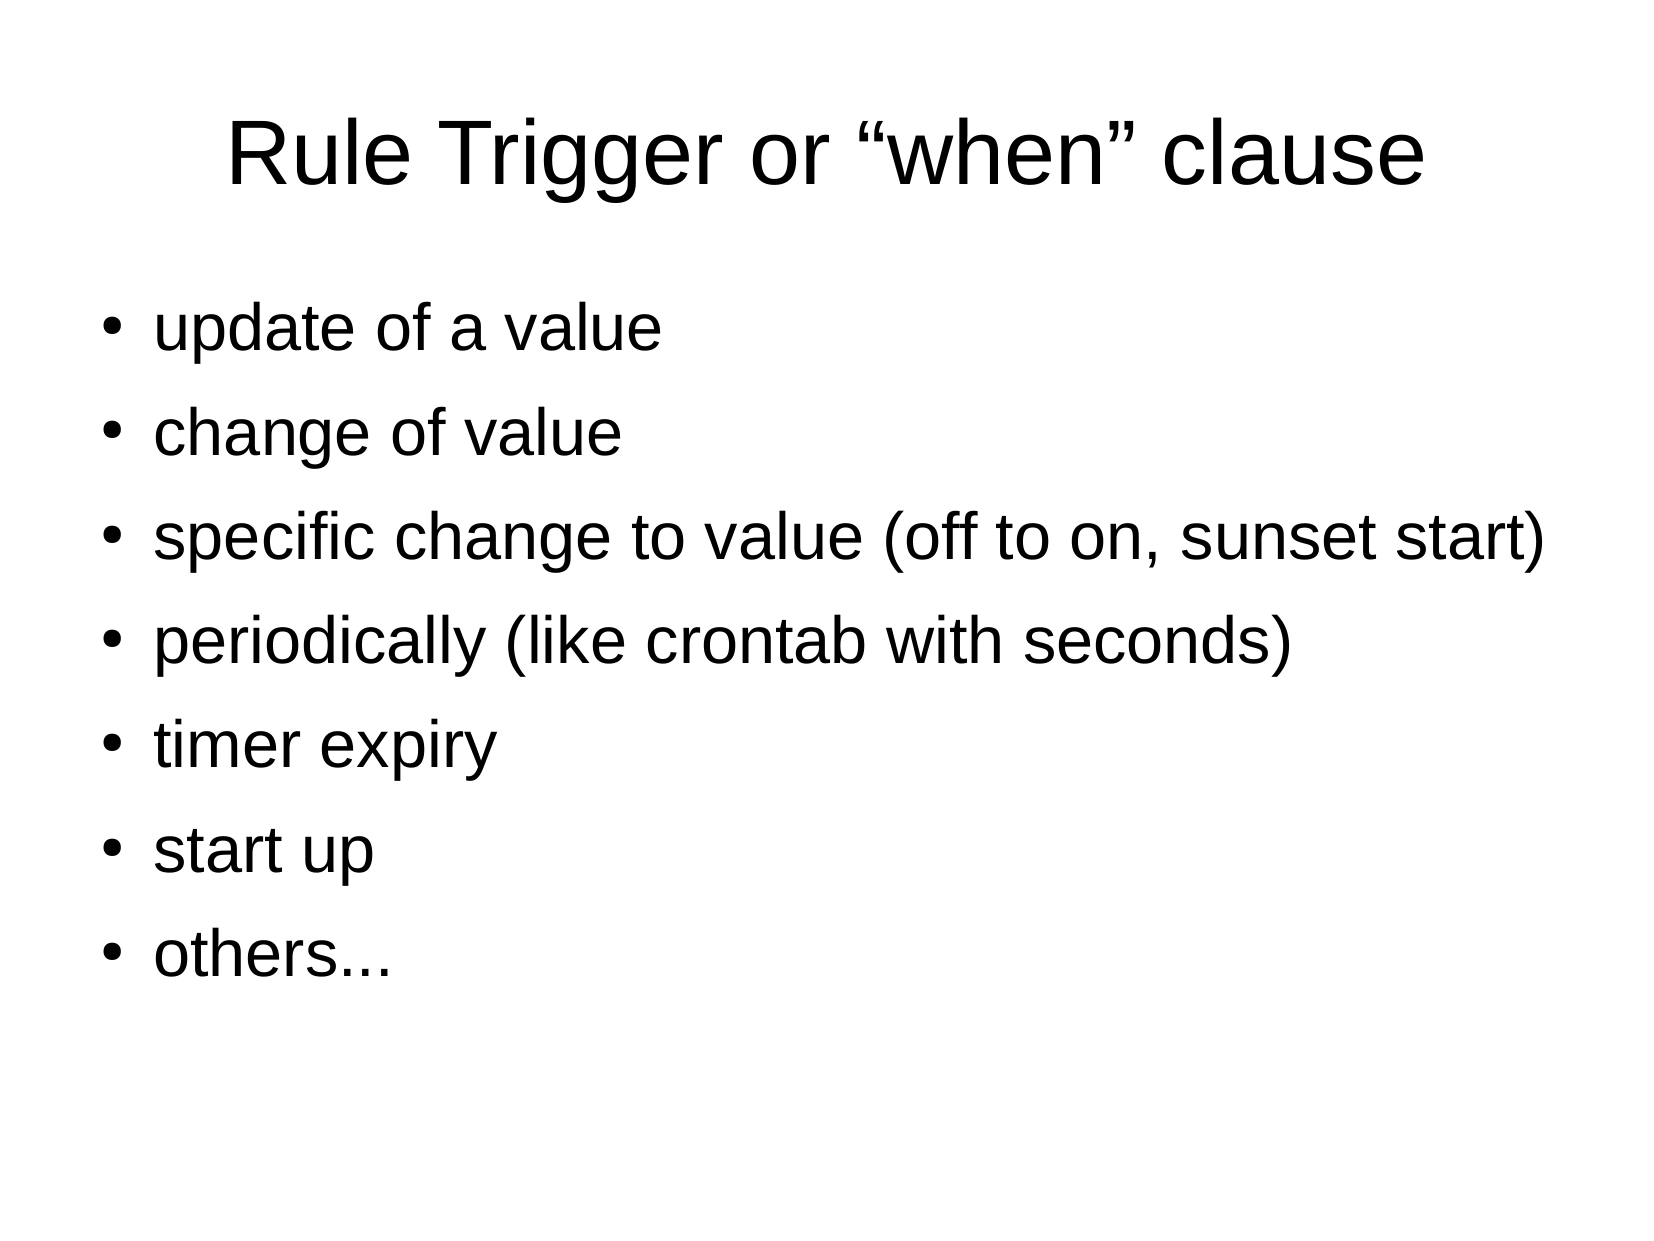

# Rule Trigger or “when” clause
update of a value
change of value
specific change to value (off to on, sunset start)
periodically (like crontab with seconds)
timer expiry
start up
others...